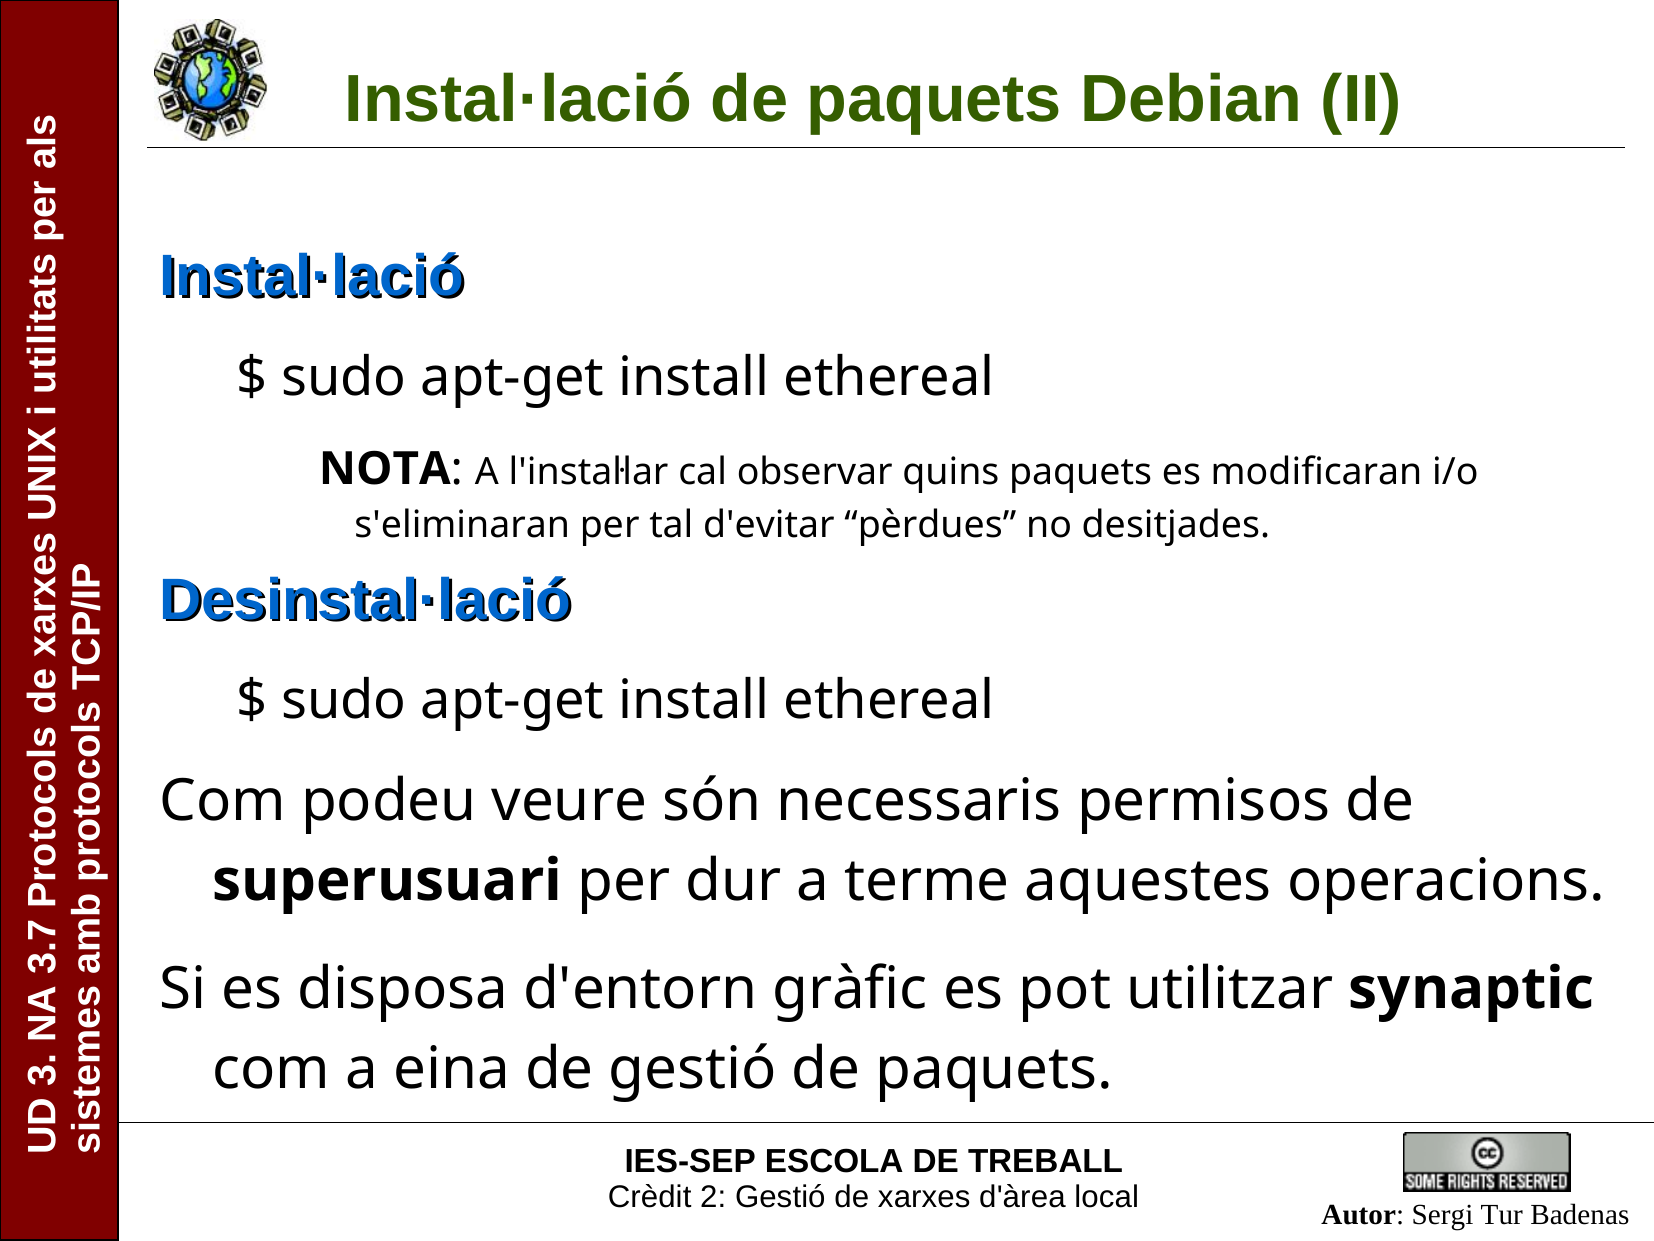

# Instal·lació de paquets Debian (II)
Instal·lació
$ sudo apt-get install ethereal
NOTA: A l'instal·lar cal observar quins paquets es modificaran i/o s'eliminaran per tal d'evitar “pèrdues” no desitjades.
Desinstal·lació
$ sudo apt-get install ethereal
Com podeu veure són necessaris permisos de superusuari per dur a terme aquestes operacions.
Si es disposa d'entorn gràfic es pot utilitzar synaptic com a eina de gestió de paquets.